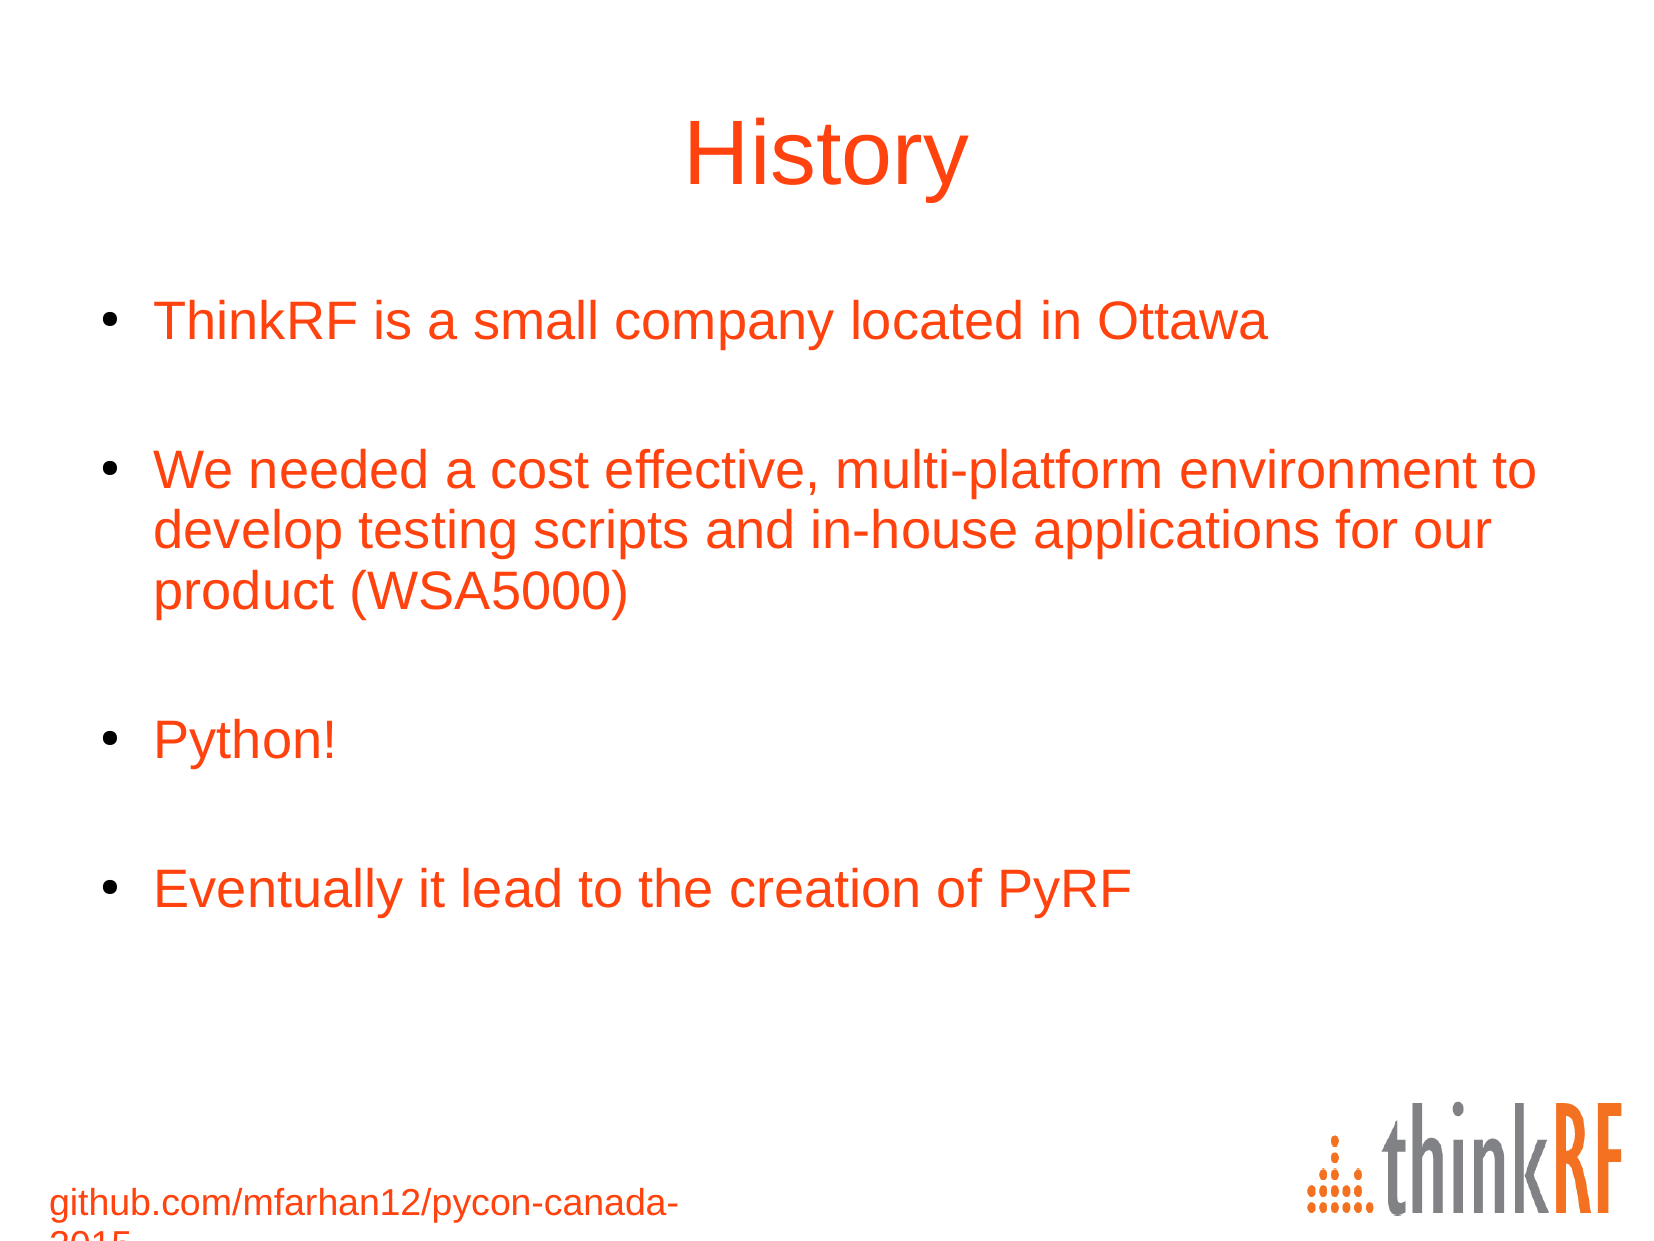

# History
ThinkRF is a small company located in Ottawa
We needed a cost effective, multi-platform environment to develop testing scripts and in-house applications for our product (WSA5000)
Python!
Eventually it lead to the creation of PyRF